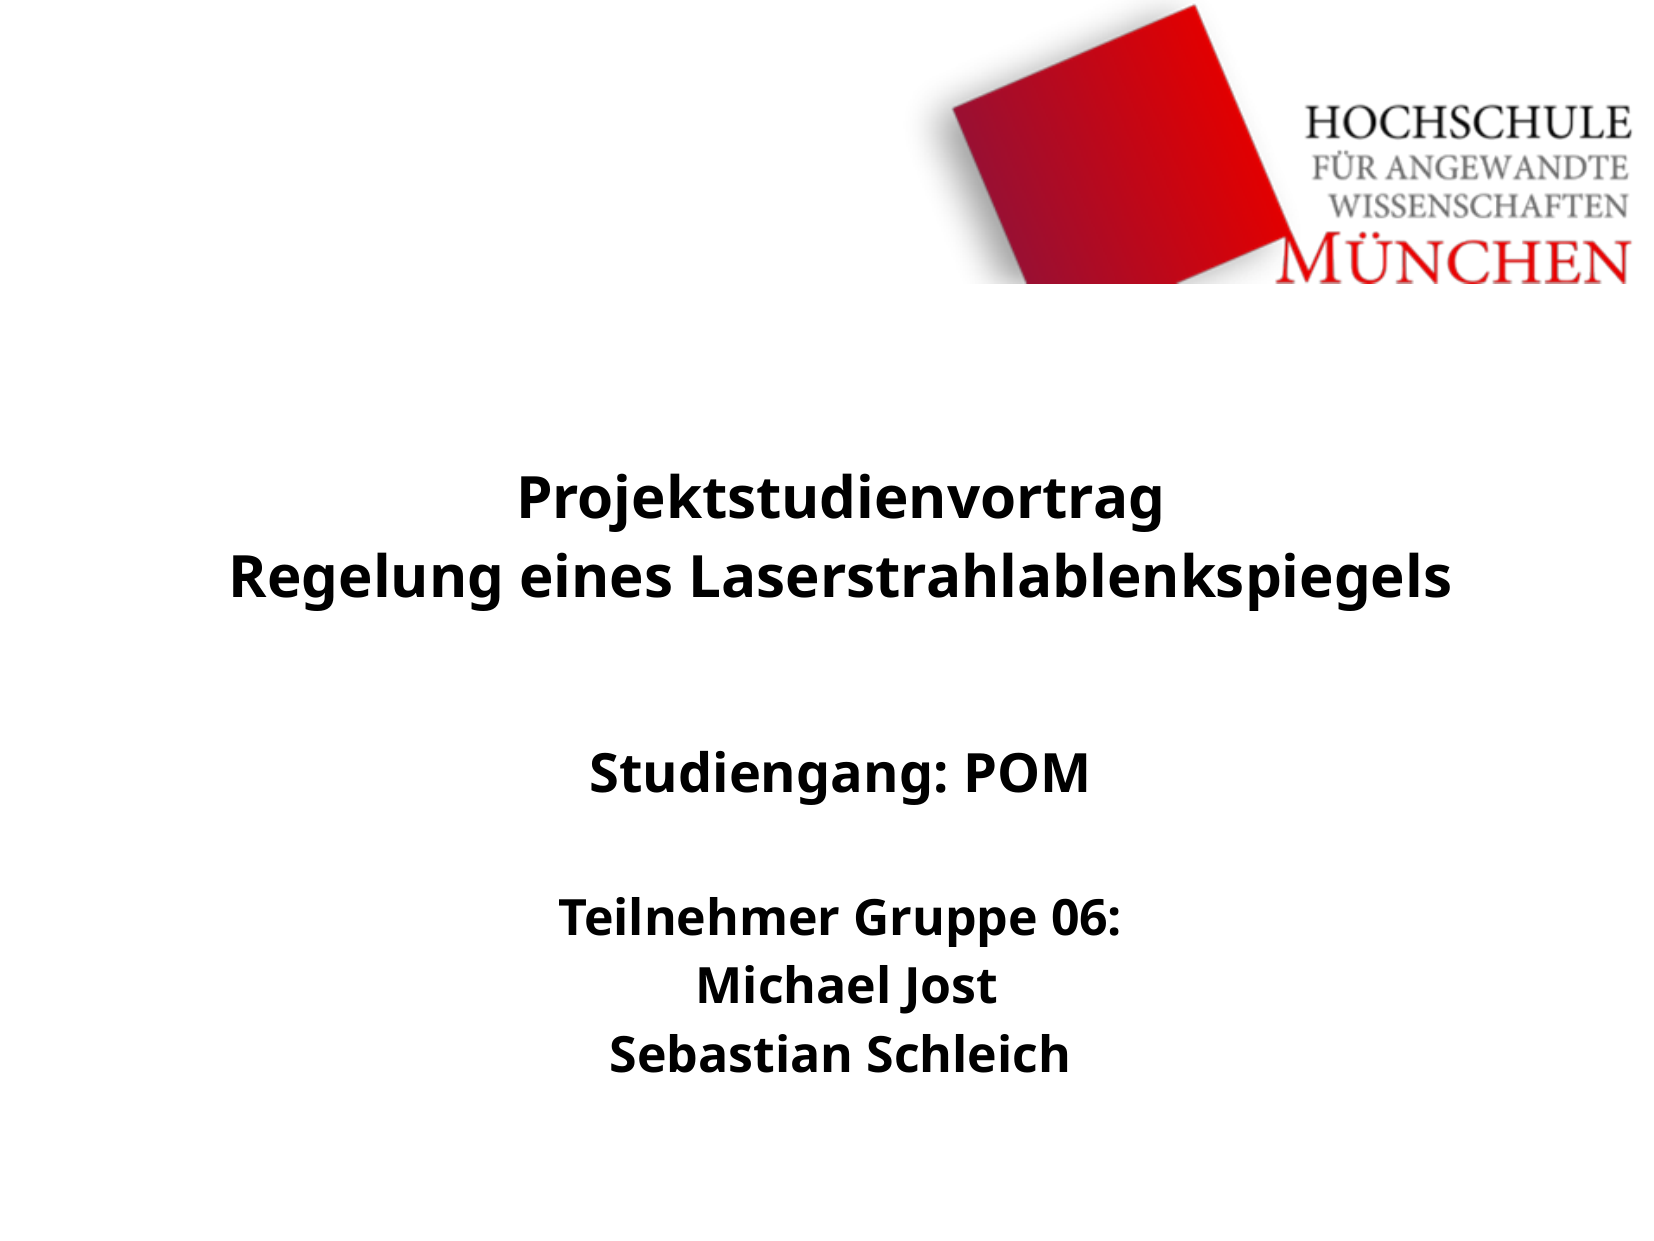

Projektstudienvortrag
Regelung eines Laserstrahlablenkspiegels
Studiengang: POM
Teilnehmer Gruppe 06:
 Michael Jost
Sebastian Schleich
1